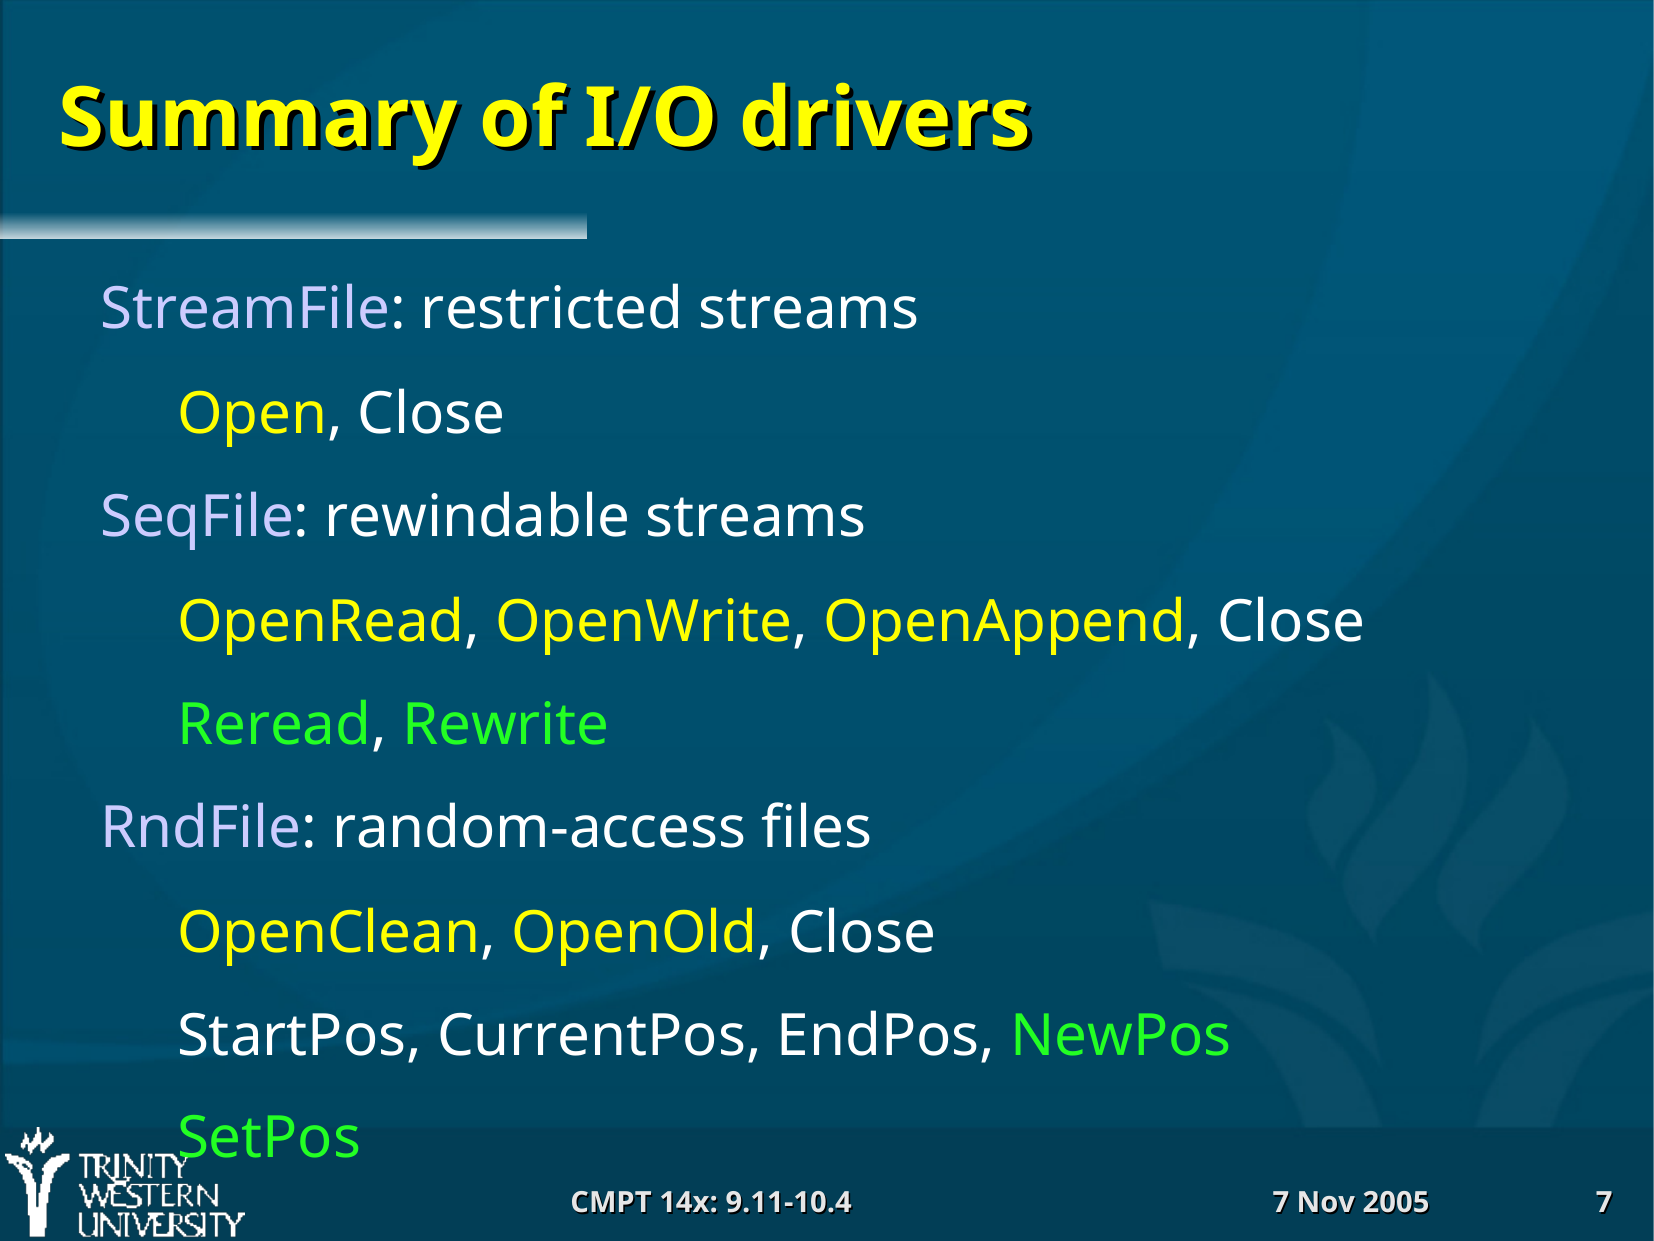

# Summary of I/O drivers
StreamFile: restricted streams
Open, Close
SeqFile: rewindable streams
OpenRead, OpenWrite, OpenAppend, Close
Reread, Rewrite
RndFile: random-access files
OpenClean, OpenOld, Close
StartPos, CurrentPos, EndPos, NewPos
SetPos
CMPT 14x: 9.11-10.4
7 Nov 2005
7